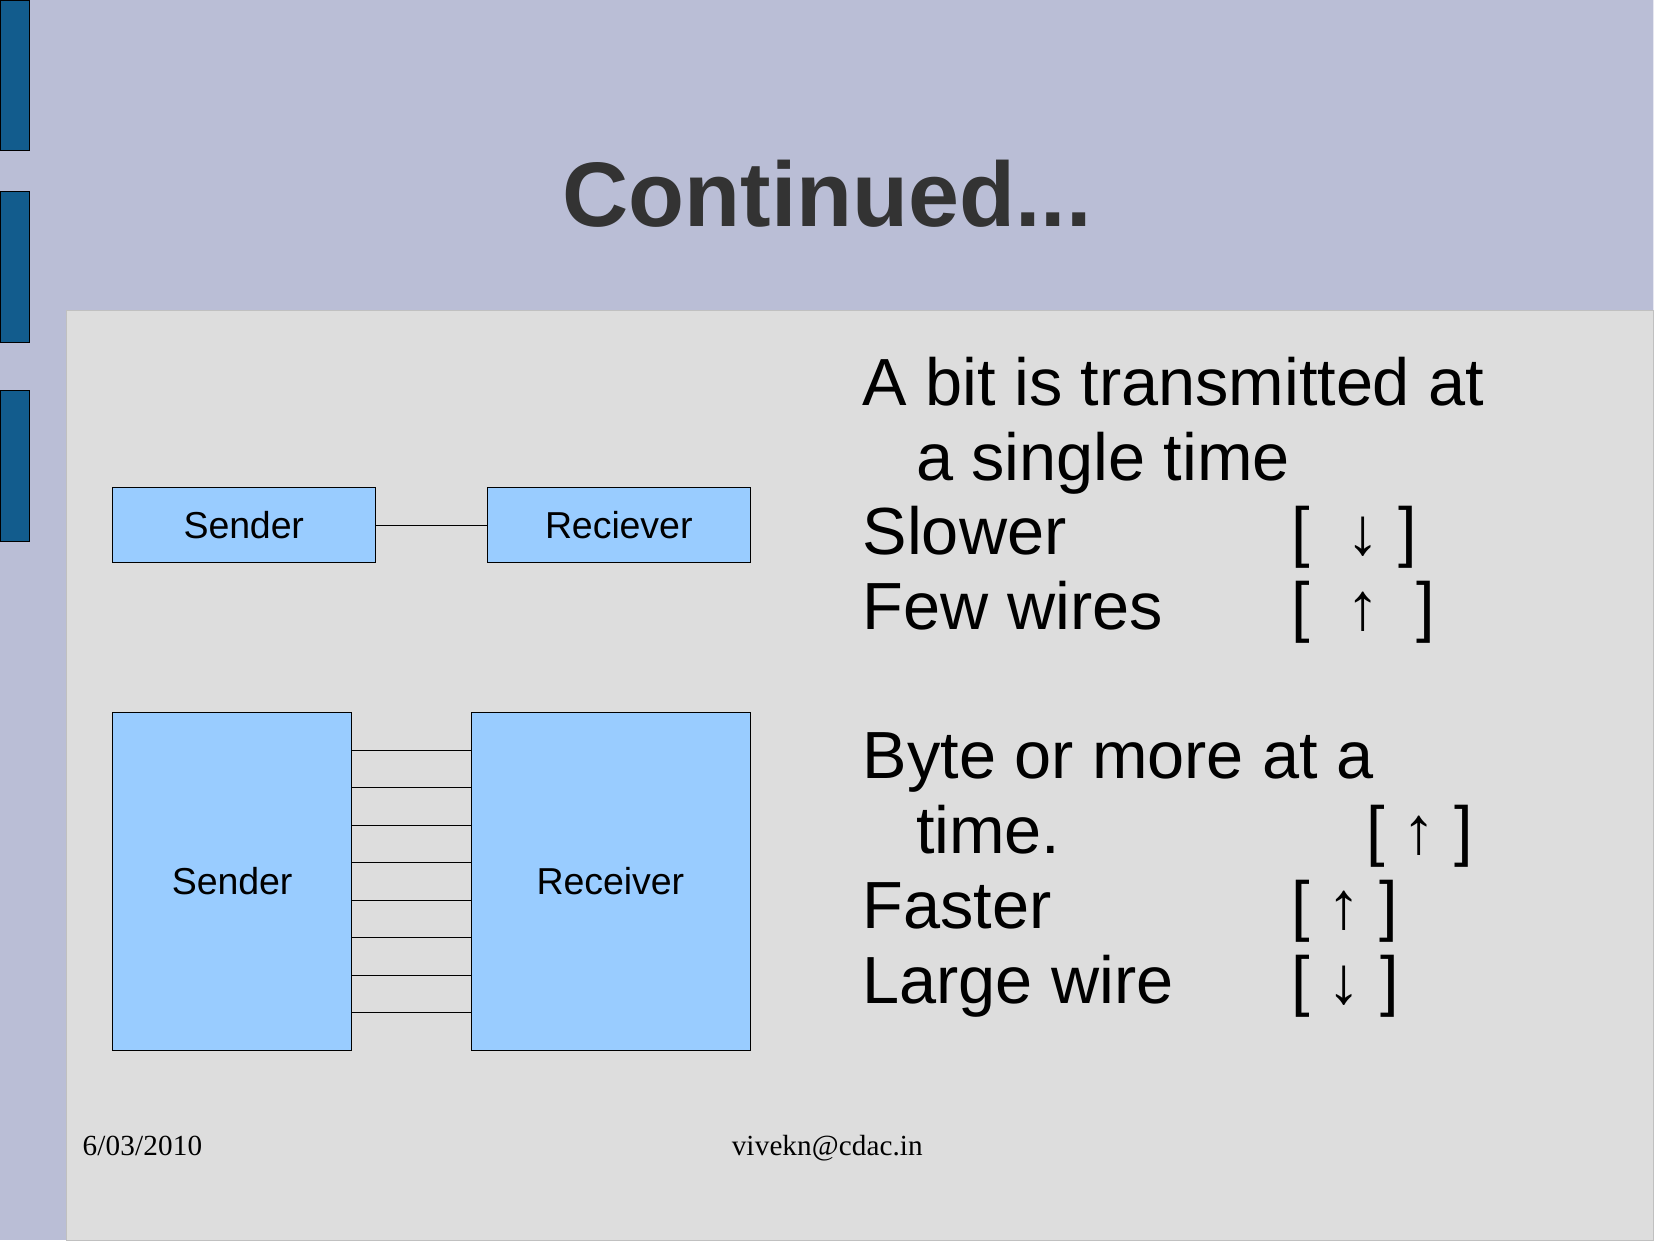

# Continued...
A bit is transmitted at a single time
Slower 			[ ↓ ]
Few wires 		[ ↑ ]
Byte or more at a time.					[ ↑ ]
Faster				[ ↑ ]
Large wire 		[ ↓ ]
Sender
Reciever
Sender
Receiver